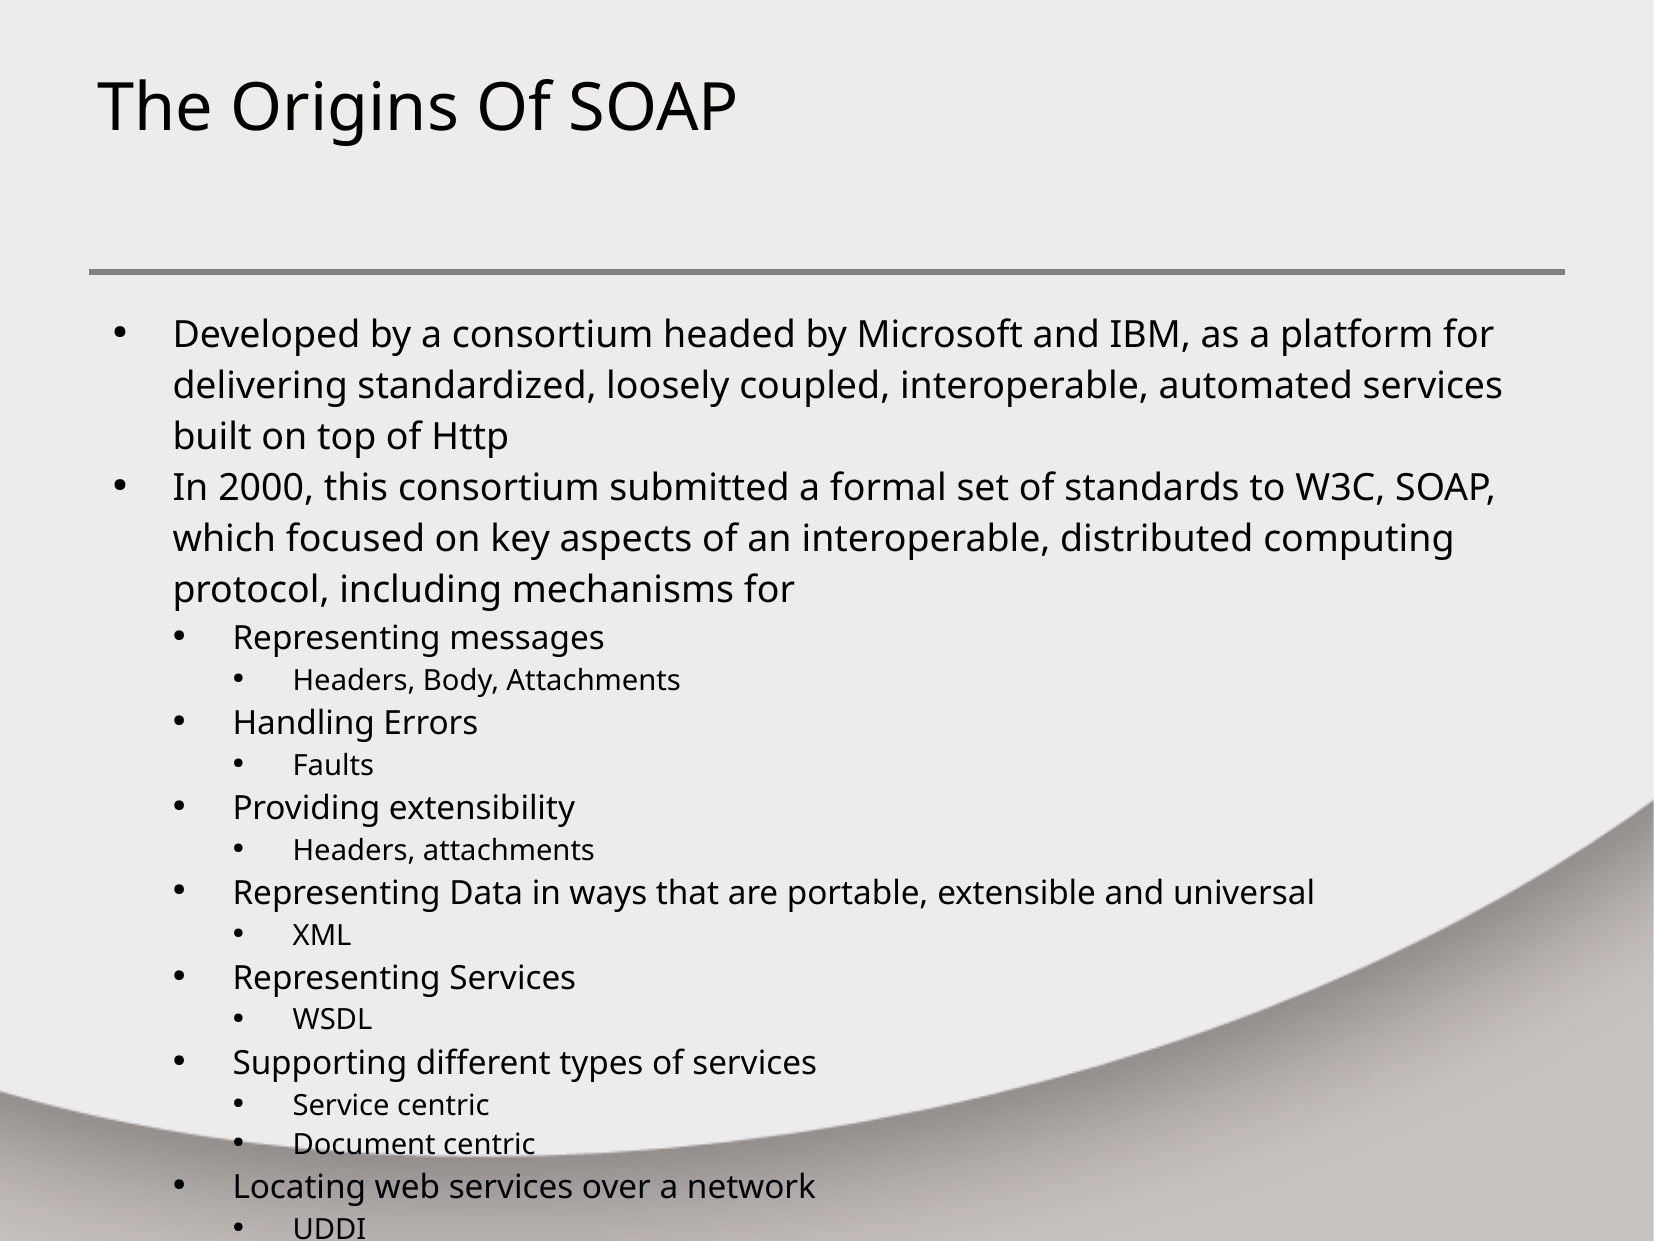

# The Origins Of SOAP
Developed by a consortium headed by Microsoft and IBM, as a platform for delivering standardized, loosely coupled, interoperable, automated services built on top of Http
In 2000, this consortium submitted a formal set of standards to W3C, SOAP, which focused on key aspects of an interoperable, distributed computing protocol, including mechanisms for
Representing messages
Headers, Body, Attachments
Handling Errors
Faults
Providing extensibility
Headers, attachments
Representing Data in ways that are portable, extensible and universal
XML
Representing Services
WSDL
Supporting different types of services
Service centric
Document centric
Locating web services over a network
UDDI